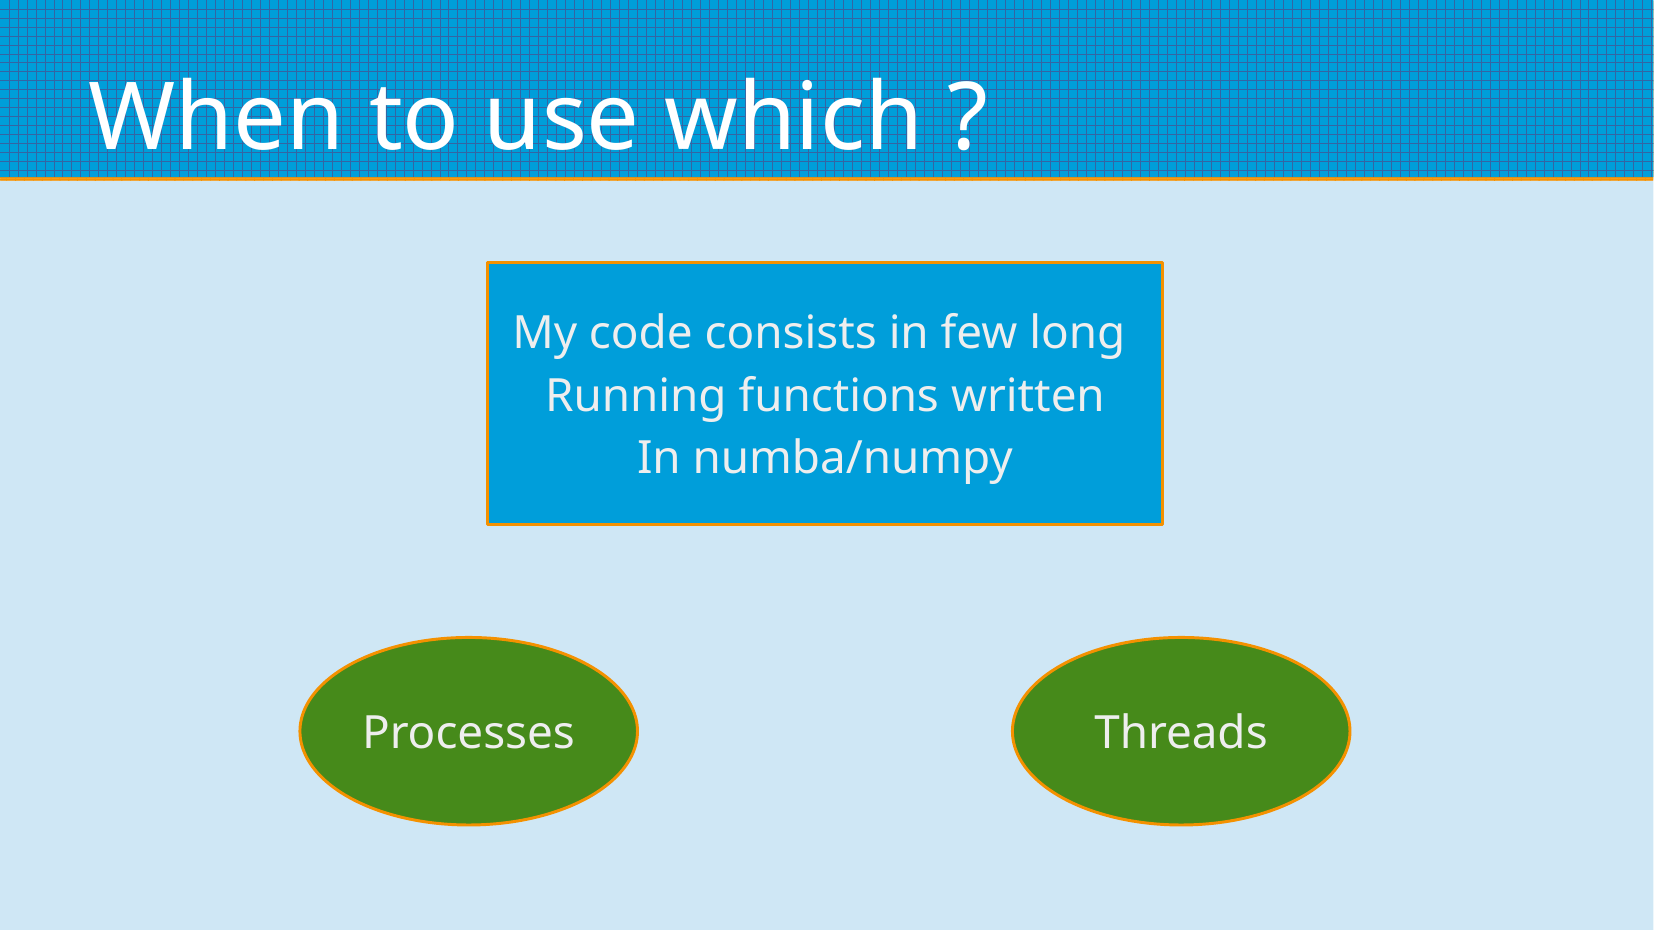

# When to use which ?
My code consists in few long
Running functions written
In numba/numpy
Processes
Threads